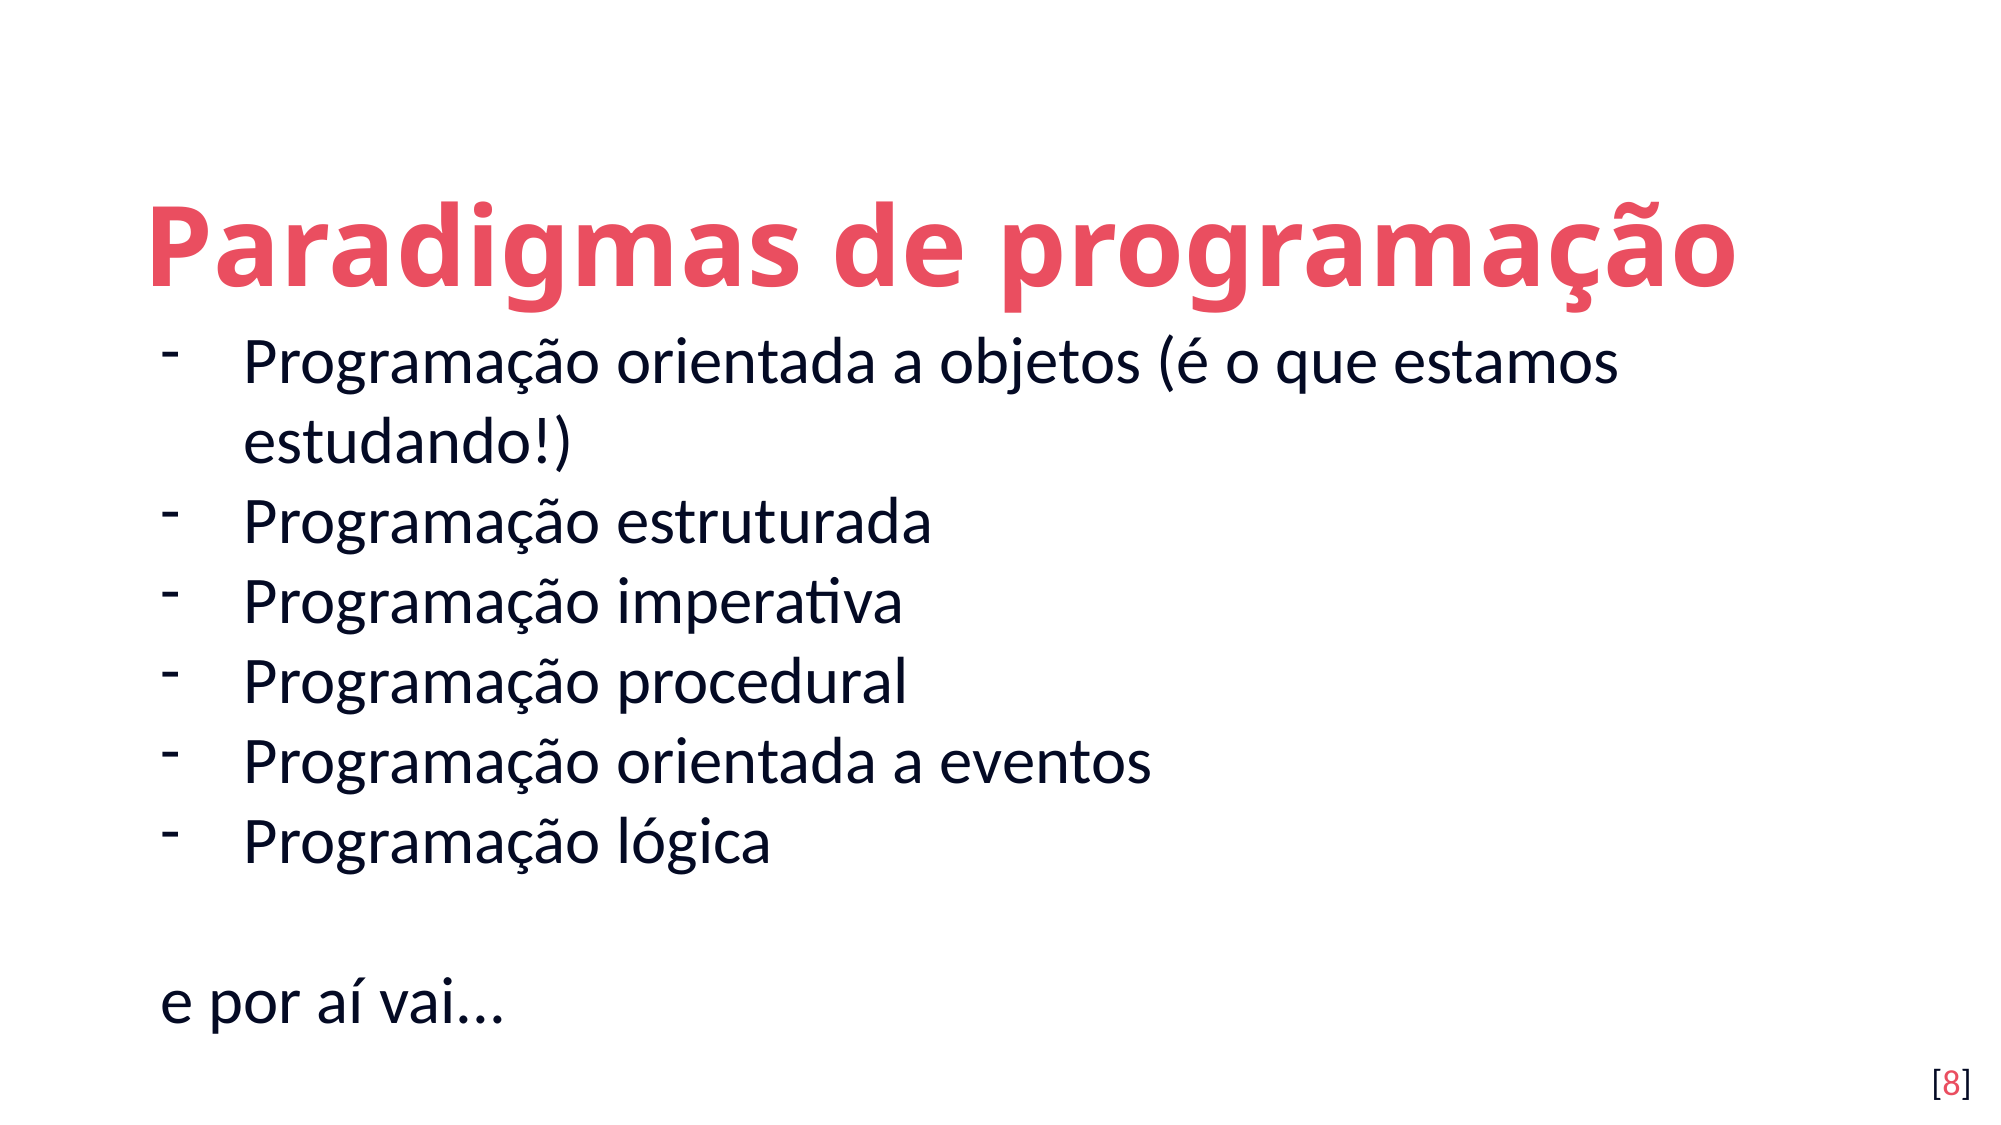

Paradigmas de programação
Programação orientada a objetos (é o que estamos estudando!)
Programação estruturada
Programação imperativa
Programação procedural
Programação orientada a eventos
Programação lógica
e por aí vai...